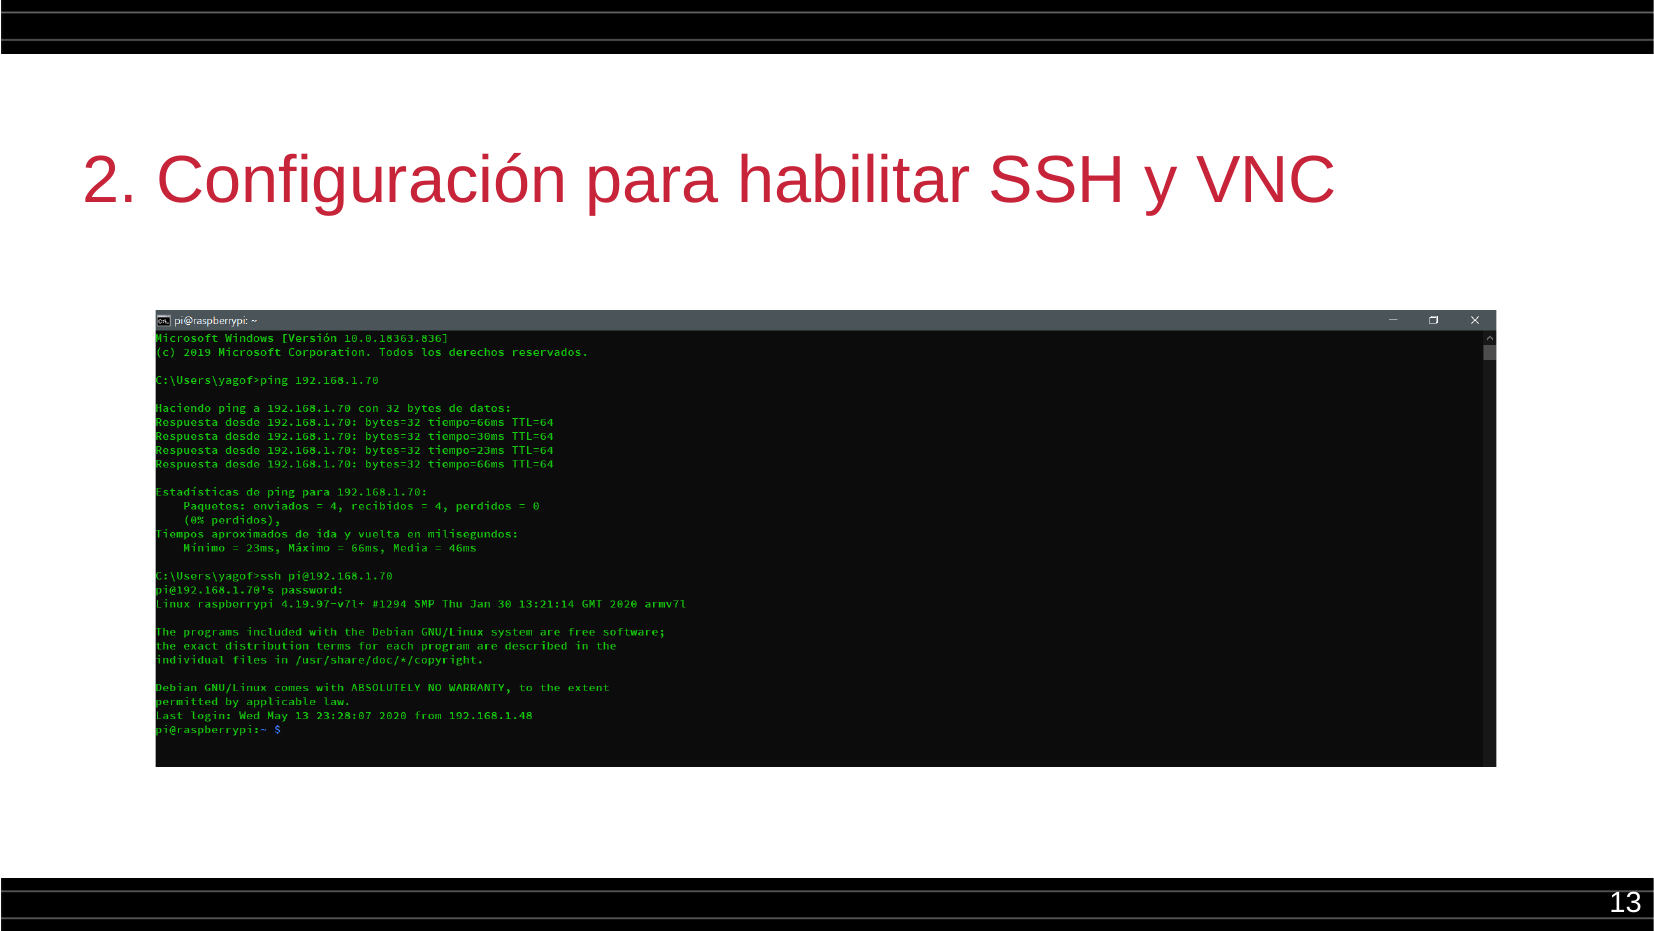

# 2. Configuración para habilitar SSH y VNC